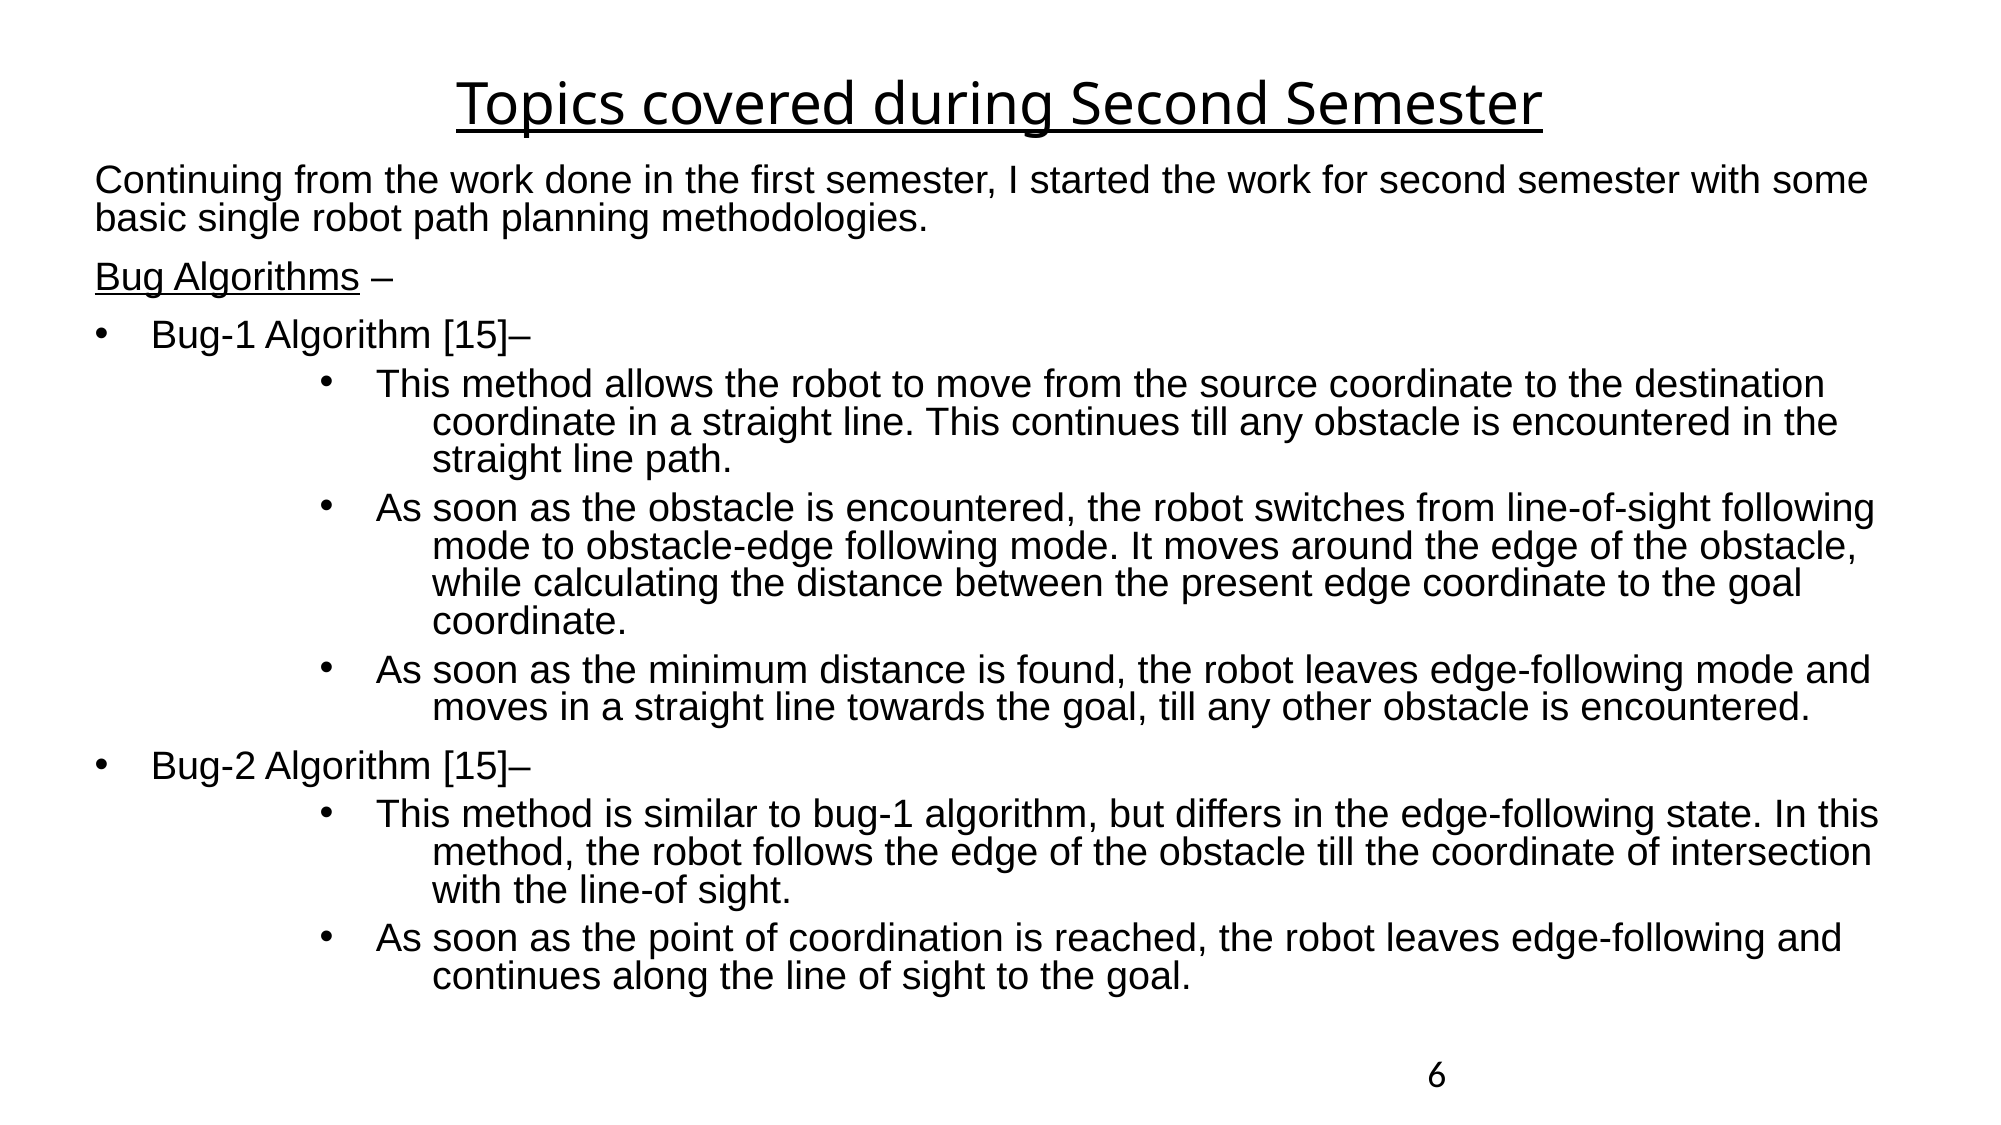

# Topics covered during Second Semester
Continuing from the work done in the first semester, I started the work for second semester with some basic single robot path planning methodologies.
Bug Algorithms –
Bug-1 Algorithm [15]–
This method allows the robot to move from the source coordinate to the destination coordinate in a straight line. This continues till any obstacle is encountered in the straight line path.
As soon as the obstacle is encountered, the robot switches from line-of-sight following mode to obstacle-edge following mode. It moves around the edge of the obstacle, while calculating the distance between the present edge coordinate to the goal coordinate.
As soon as the minimum distance is found, the robot leaves edge-following mode and moves in a straight line towards the goal, till any other obstacle is encountered.
Bug-2 Algorithm [15]–
This method is similar to bug-1 algorithm, but differs in the edge-following state. In this method, the robot follows the edge of the obstacle till the coordinate of intersection with the line-of sight.
As soon as the point of coordination is reached, the robot leaves edge-following and continues along the line of sight to the goal.